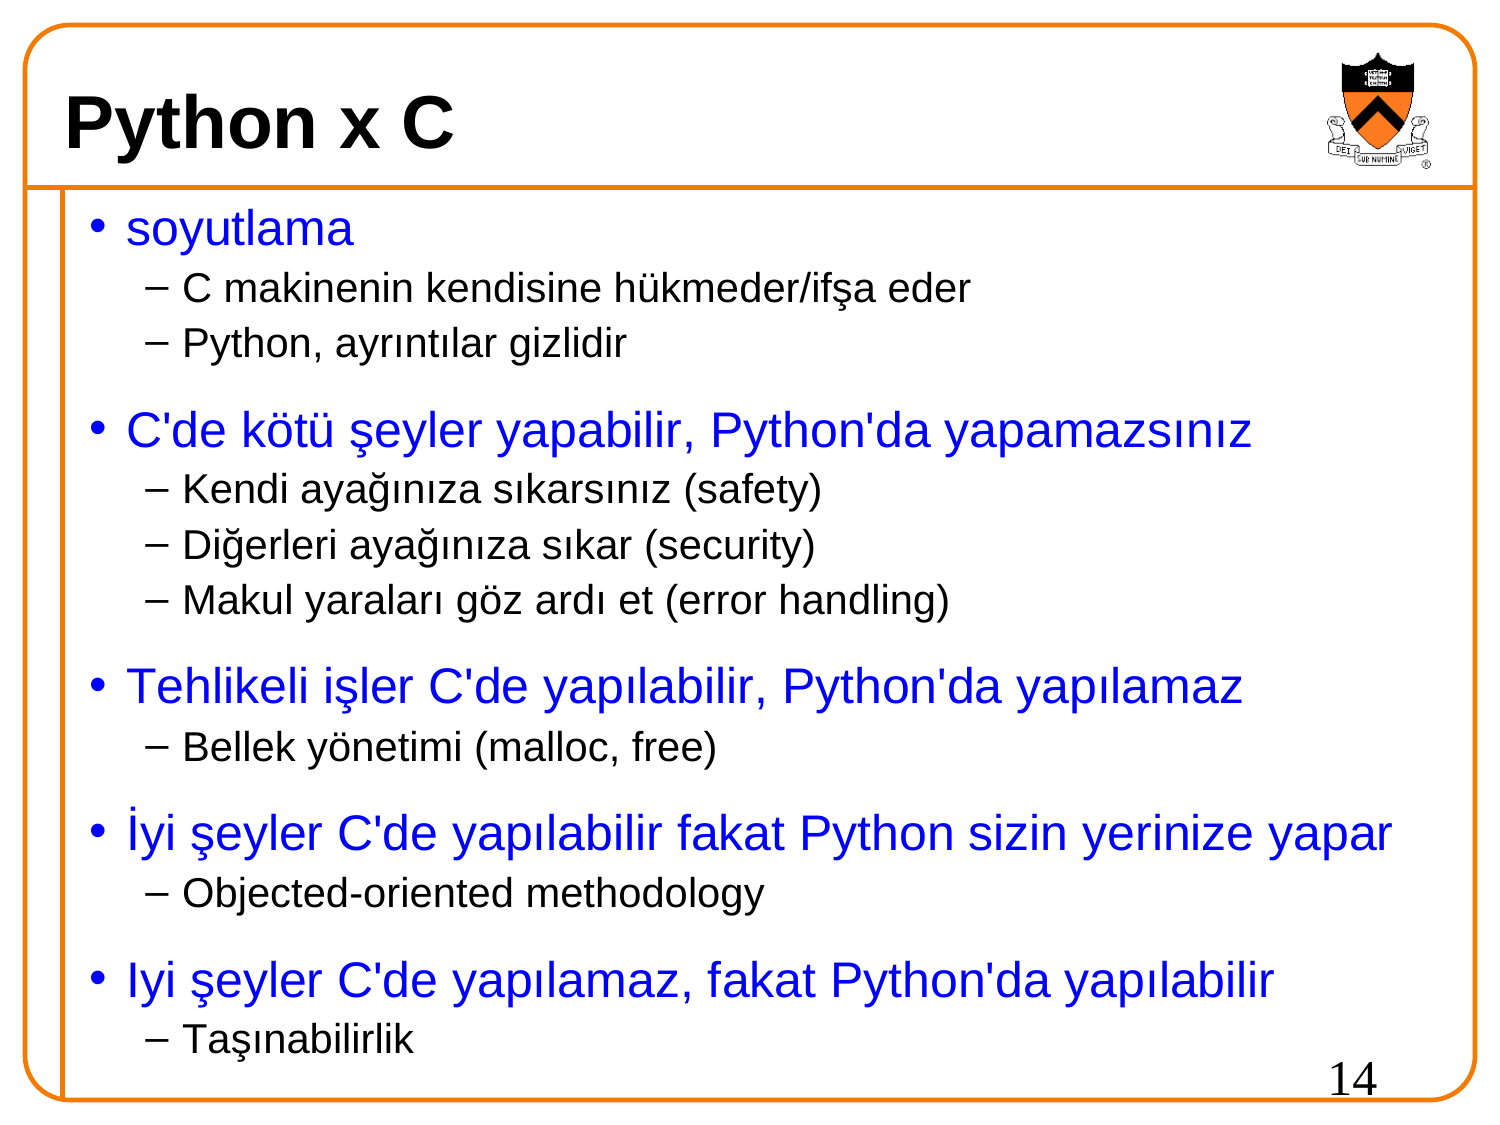

# Python x C
soyutlama
C makinenin kendisine hükmeder/ifşa eder
Python, ayrıntılar gizlidir
C'de kötü şeyler yapabilir, Python'da yapamazsınız
Kendi ayağınıza sıkarsınız (safety)
Diğerleri ayağınıza sıkar (security)
Makul yaraları göz ardı et (error handling)
Tehlikeli işler C'de yapılabilir, Python'da yapılamaz
Bellek yönetimi (malloc, free)
İyi şeyler C'de yapılabilir fakat Python sizin yerinize yapar
Objected-oriented methodology
Iyi şeyler C'de yapılamaz, fakat Python'da yapılabilir
Taşınabilirlik
14